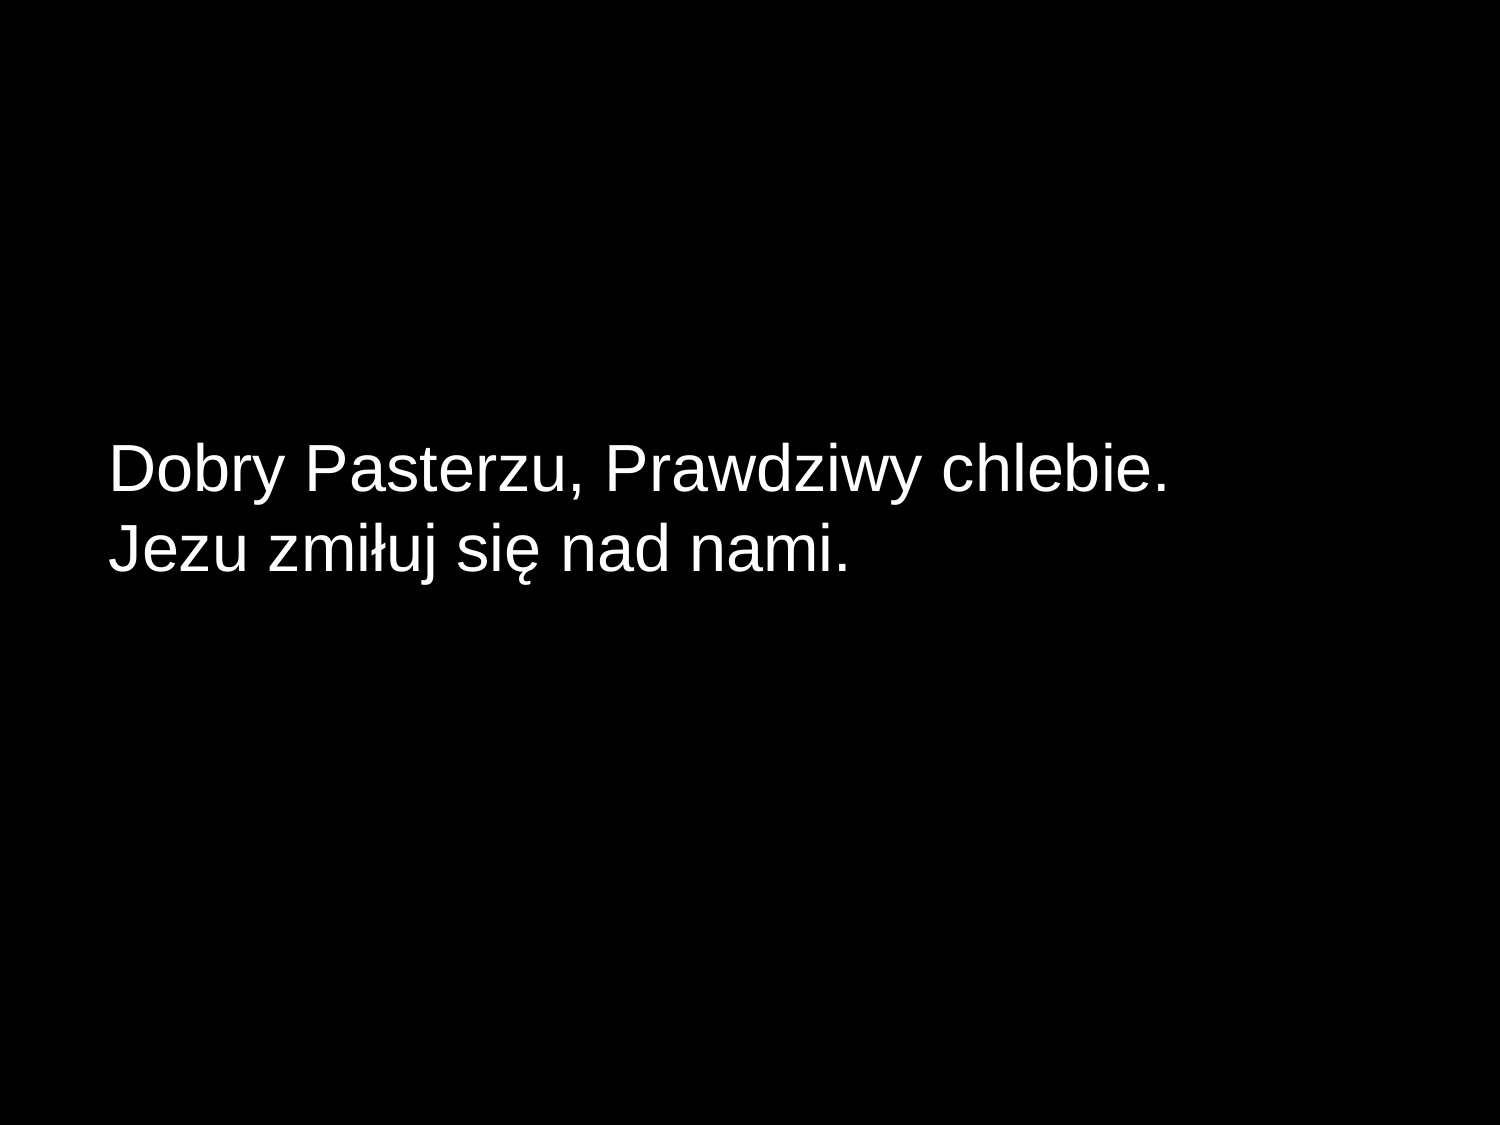

Dobry Pasterzu, Prawdziwy chlebie.
Jezu zmiłuj się nad nami.